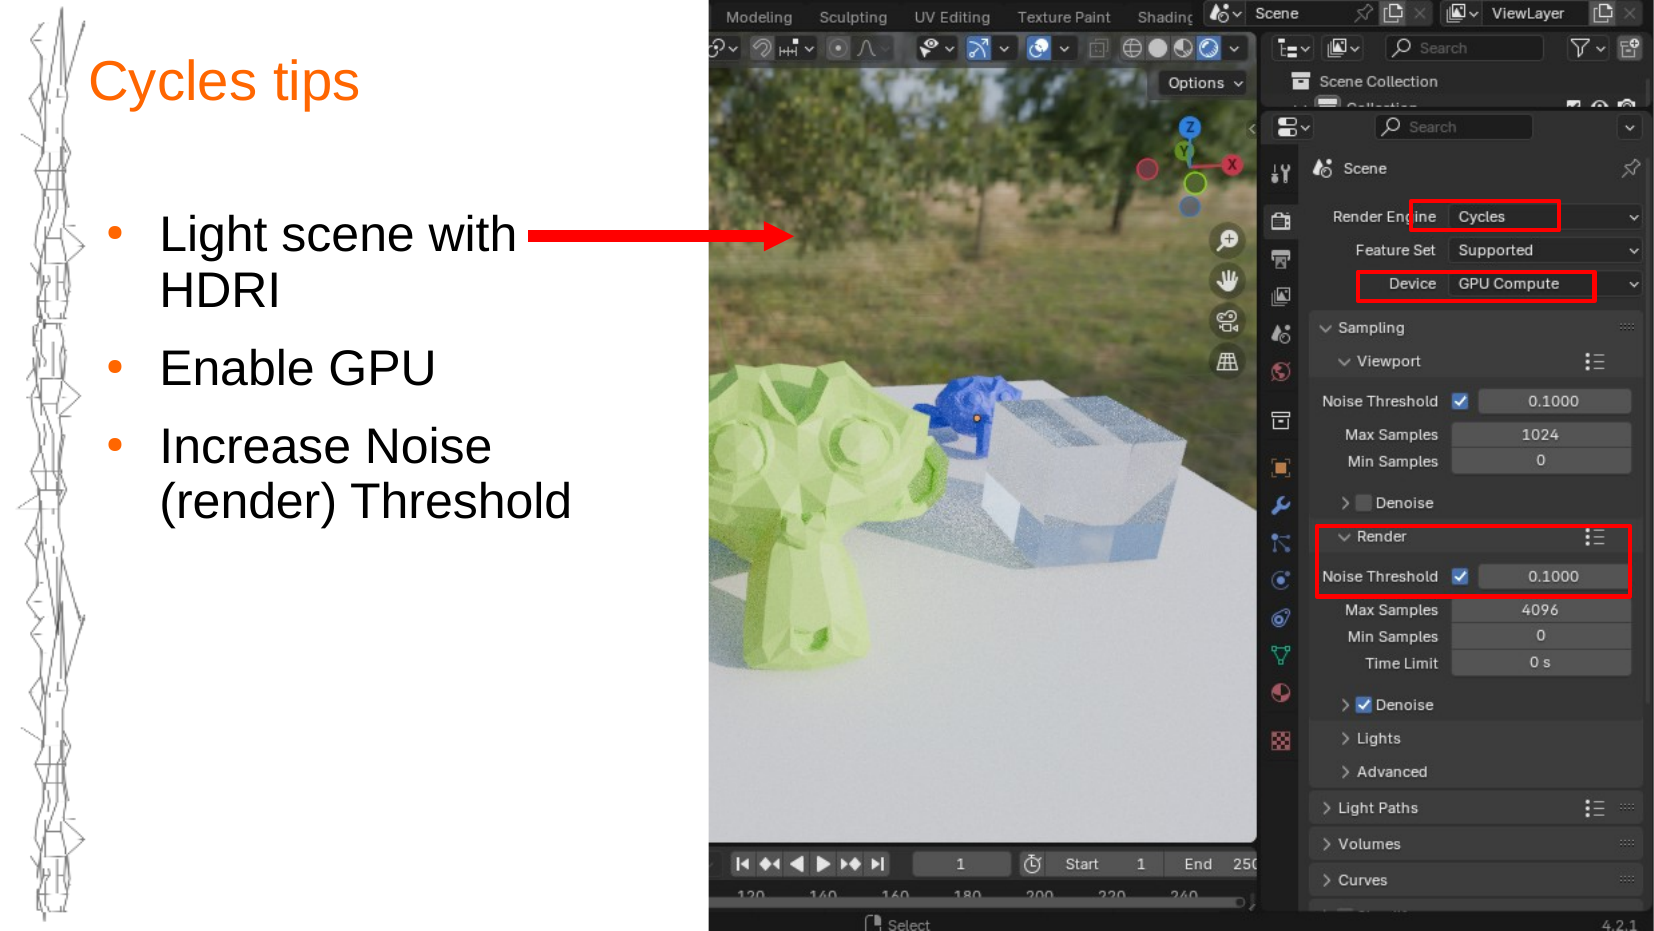

# Cycles tips
Light scene with HDRI
Enable GPU
Increase Noise (render) Threshold
5